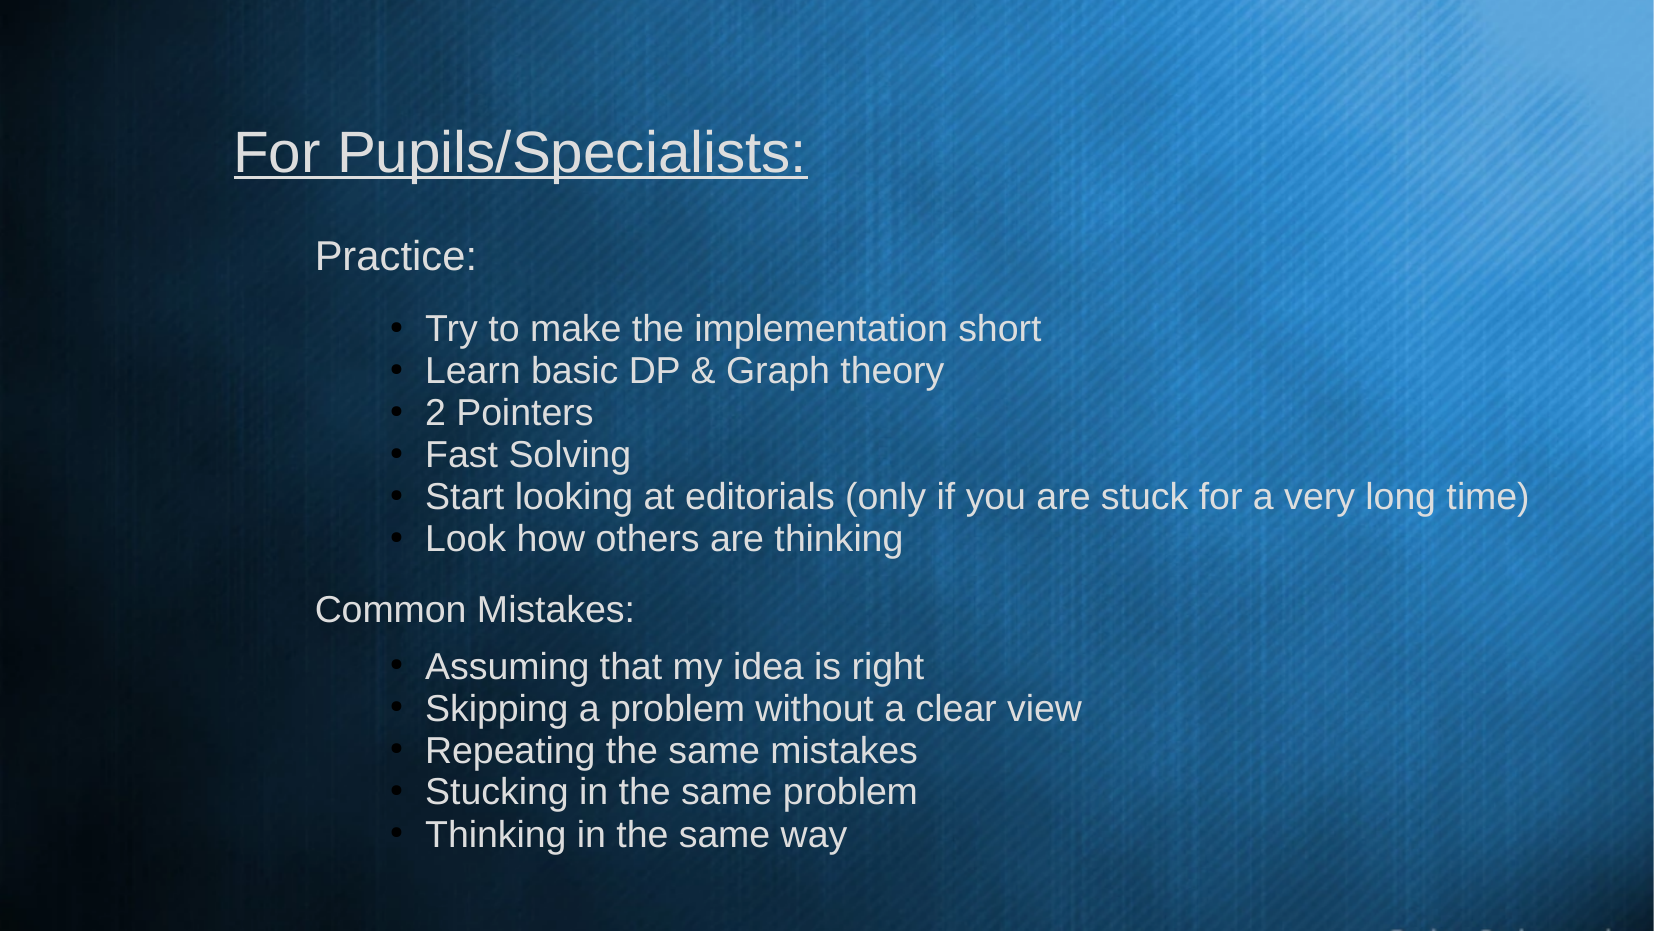

For Pupils/Specialists:
Practice:
Try to make the implementation short
Learn basic DP & Graph theory
2 Pointers
Fast Solving
Start looking at editorials (only if you are stuck for a very long time)
Look how others are thinking
Common Mistakes:
Assuming that my idea is right
Skipping a problem without a clear view
Repeating the same mistakes
Stucking in the same problem
Thinking in the same way